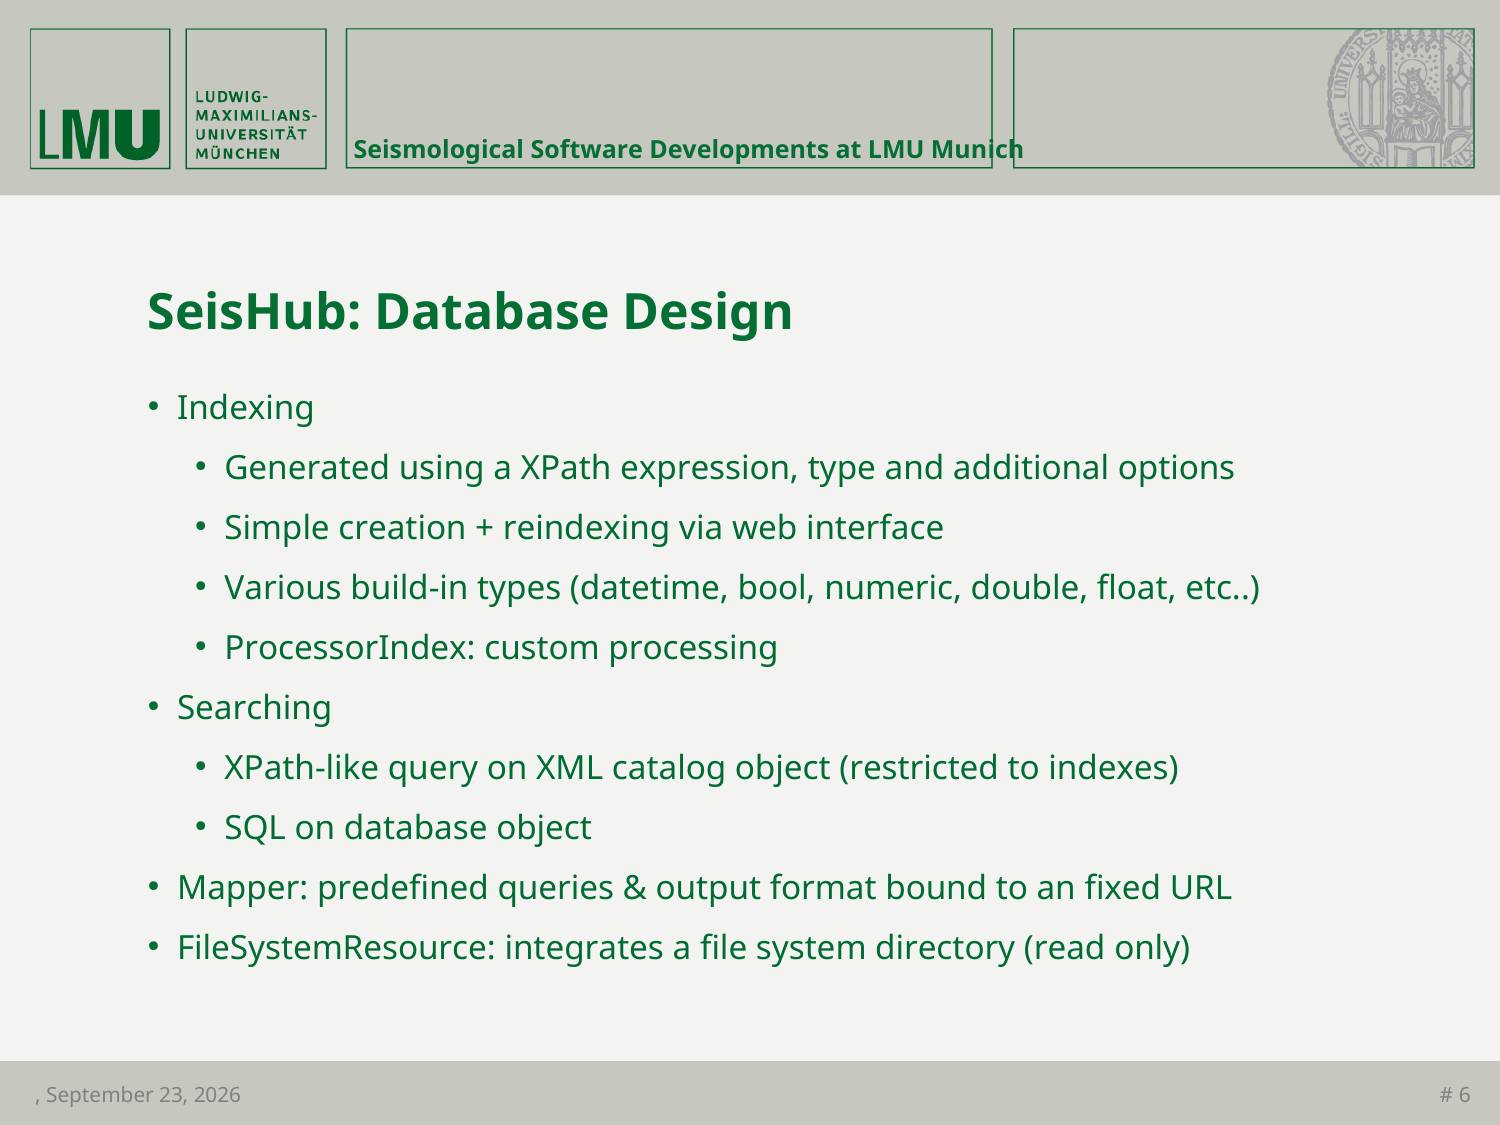

# SeisHub: Database Design
Indexing
Generated using a XPath expression, type and additional options
Simple creation + reindexing via web interface
Various build-in types (datetime, bool, numeric, double, float, etc..)
ProcessorIndex: custom processing
Searching
XPath-like query on XML catalog object (restricted to indexes)
SQL on database object
Mapper: predefined queries & output format bound to an fixed URL
FileSystemResource: integrates a file system directory (read only)
6